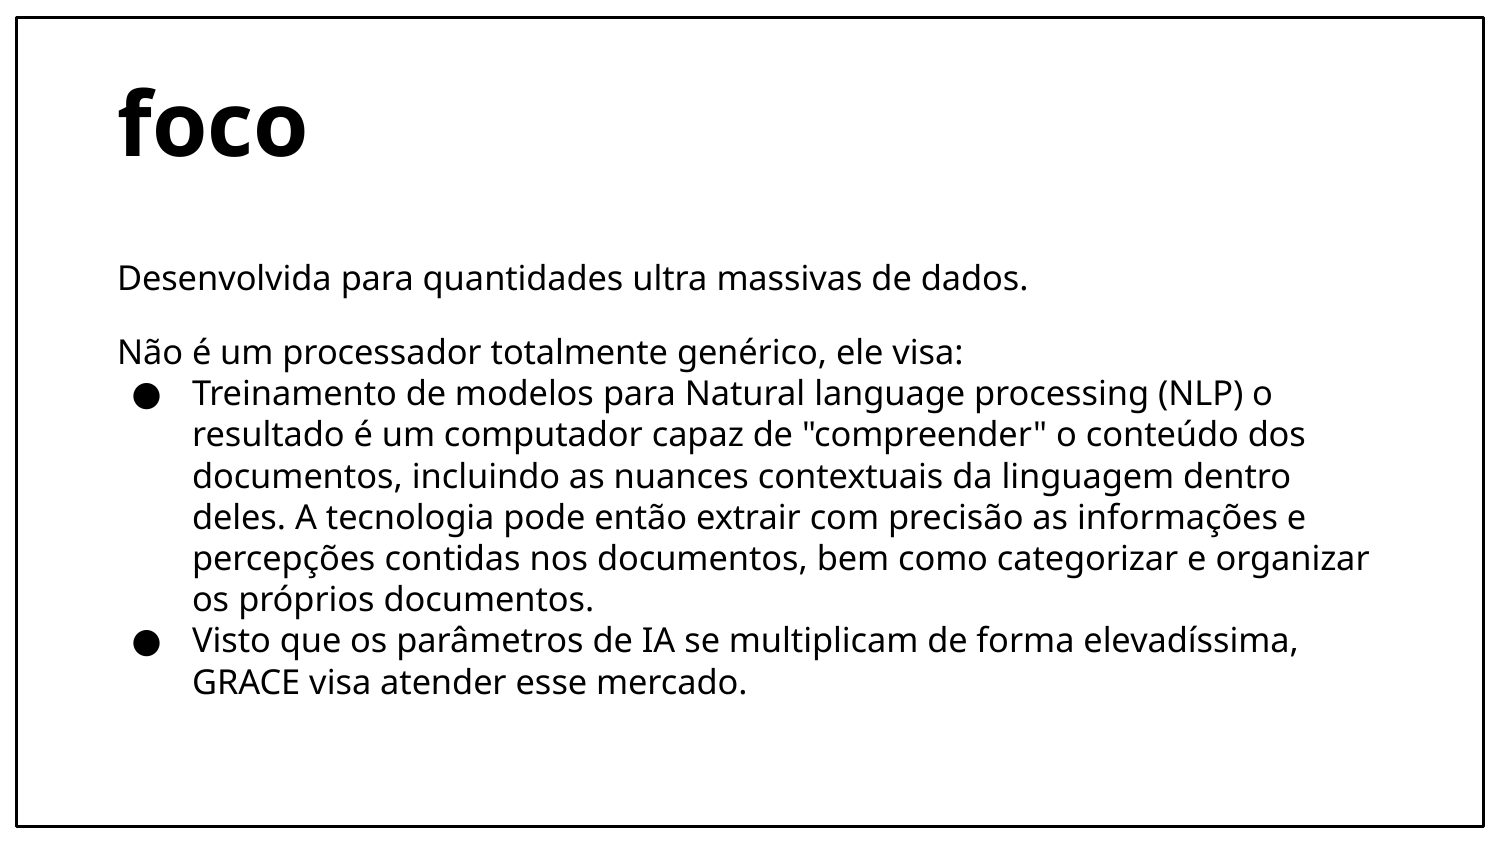

# foco
Desenvolvida para quantidades ultra massivas de dados.
Não é um processador totalmente genérico, ele visa:
Treinamento de modelos para Natural language processing (NLP) o resultado é um computador capaz de "compreender" o conteúdo dos documentos, incluindo as nuances contextuais da linguagem dentro deles. A tecnologia pode então extrair com precisão as informações e percepções contidas nos documentos, bem como categorizar e organizar os próprios documentos.
Visto que os parâmetros de IA se multiplicam de forma elevadíssima, GRACE visa atender esse mercado.